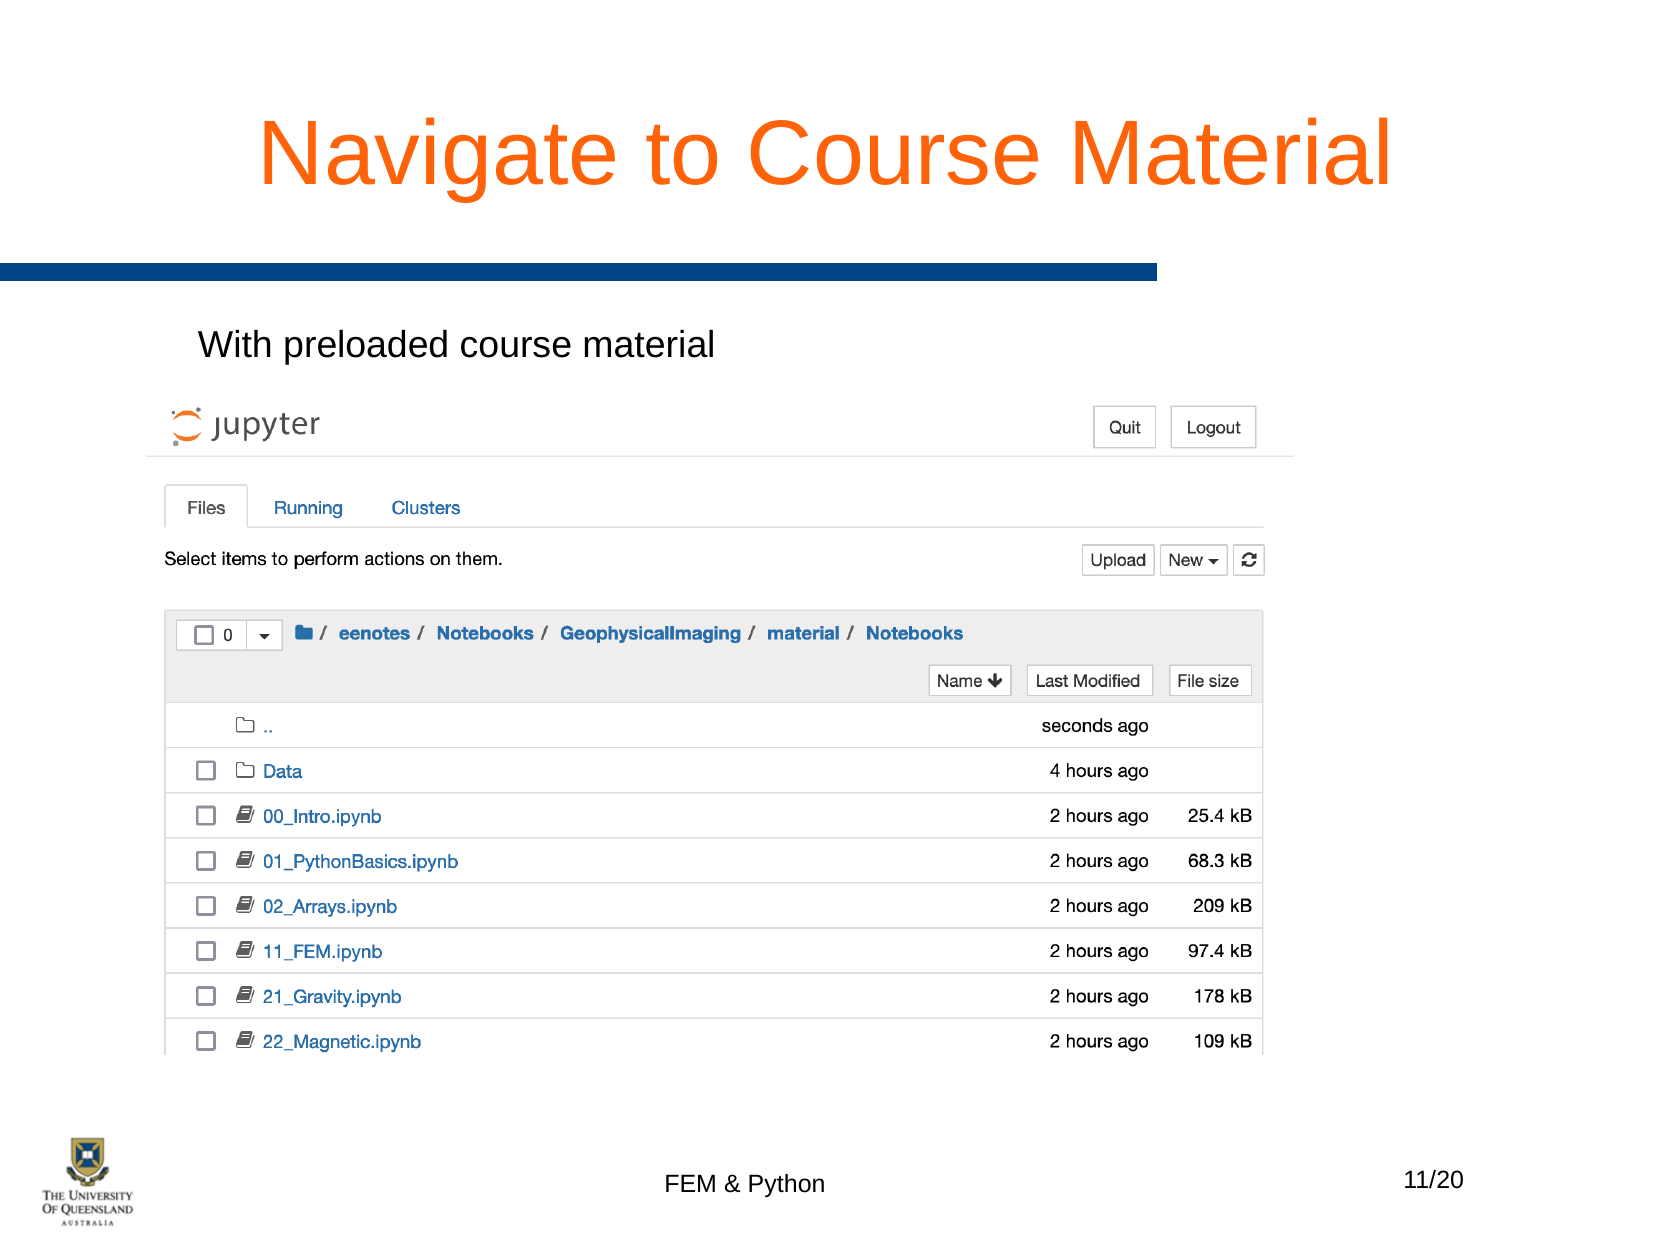

# Navigate to Course Material
With preloaded course material